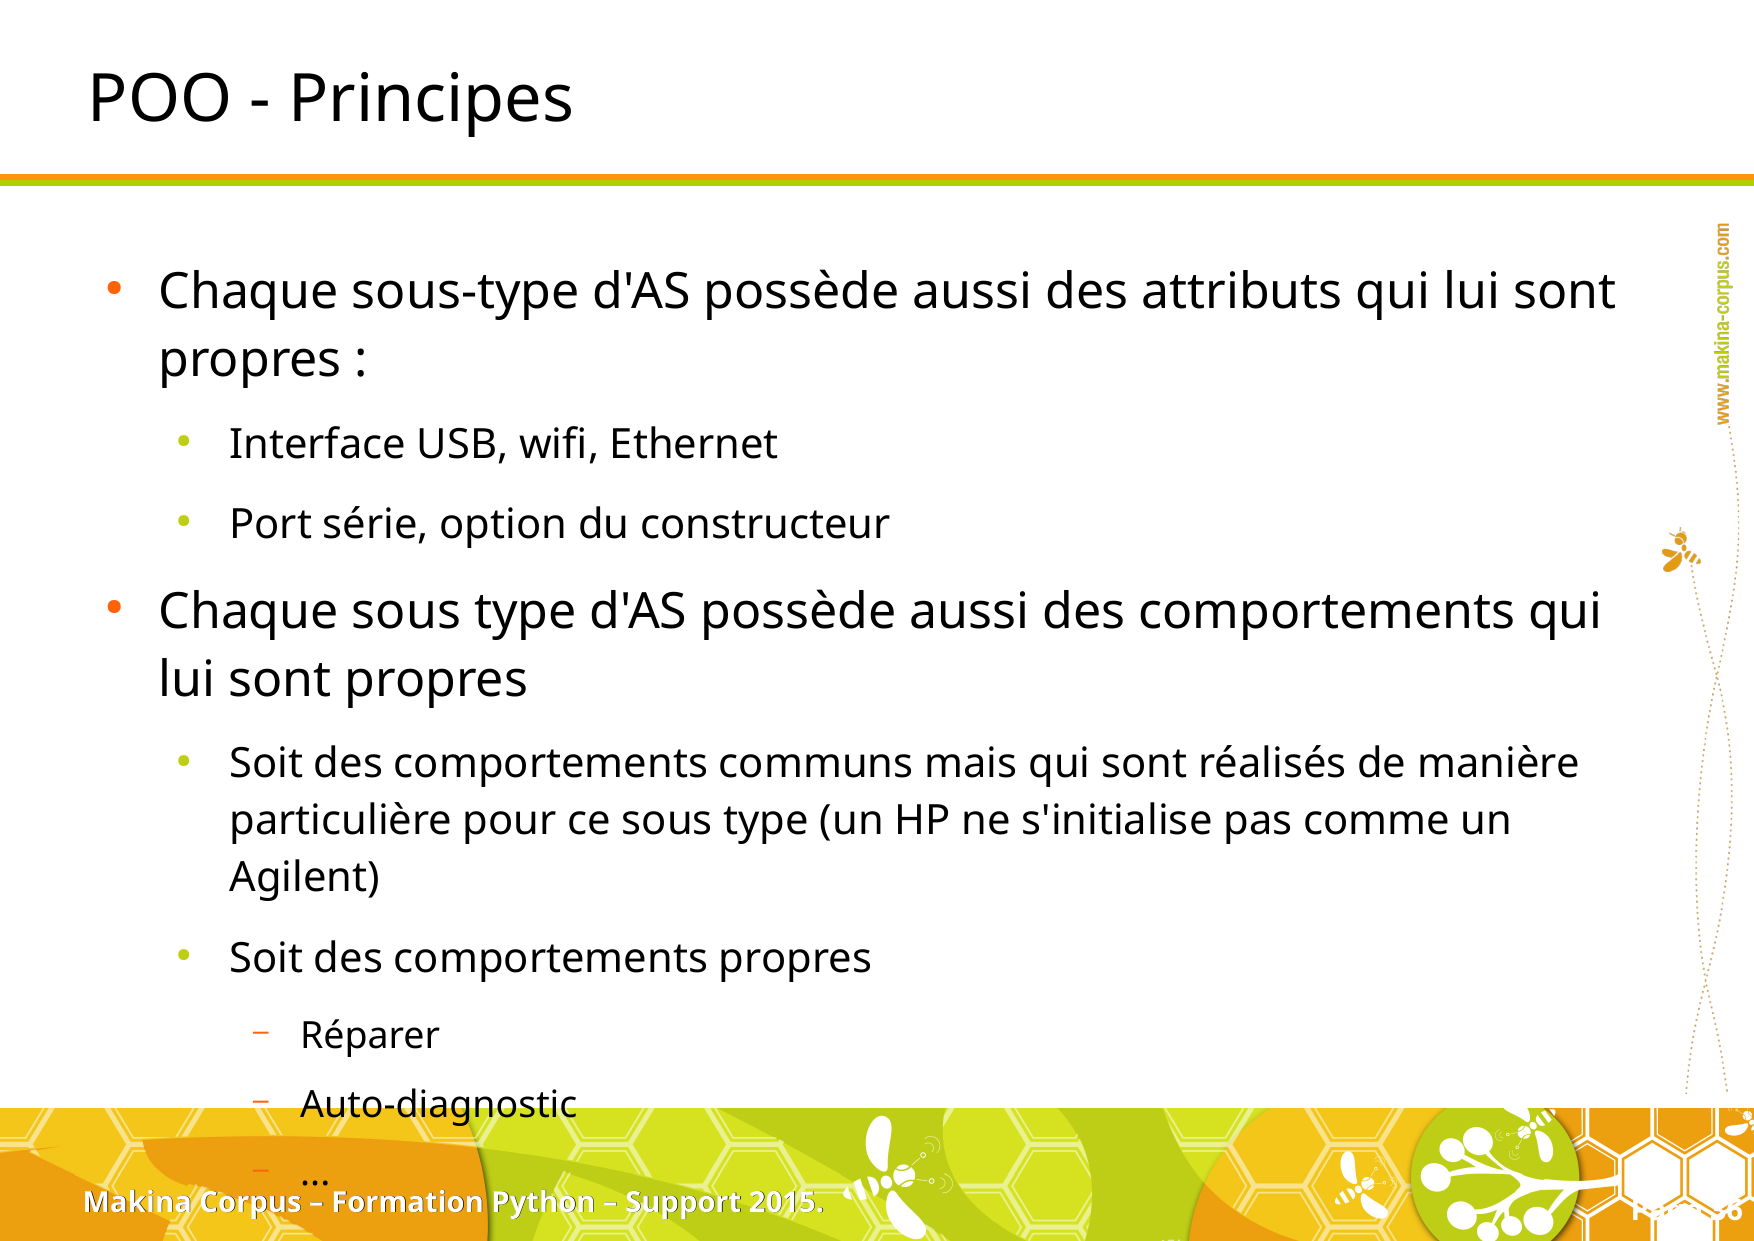

# POO - Principes
Chaque sous-type d'AS possède aussi des attributs qui lui sont propres :
Interface USB, wifi, Ethernet
Port série, option du constructeur
Chaque sous type d'AS possède aussi des comportements qui lui sont propres
Soit des comportements communs mais qui sont réalisés de manière particulière pour ce sous type (un HP ne s'initialise pas comme un Agilent)
Soit des comportements propres
Réparer
Auto-diagnostic
...
tesg
36